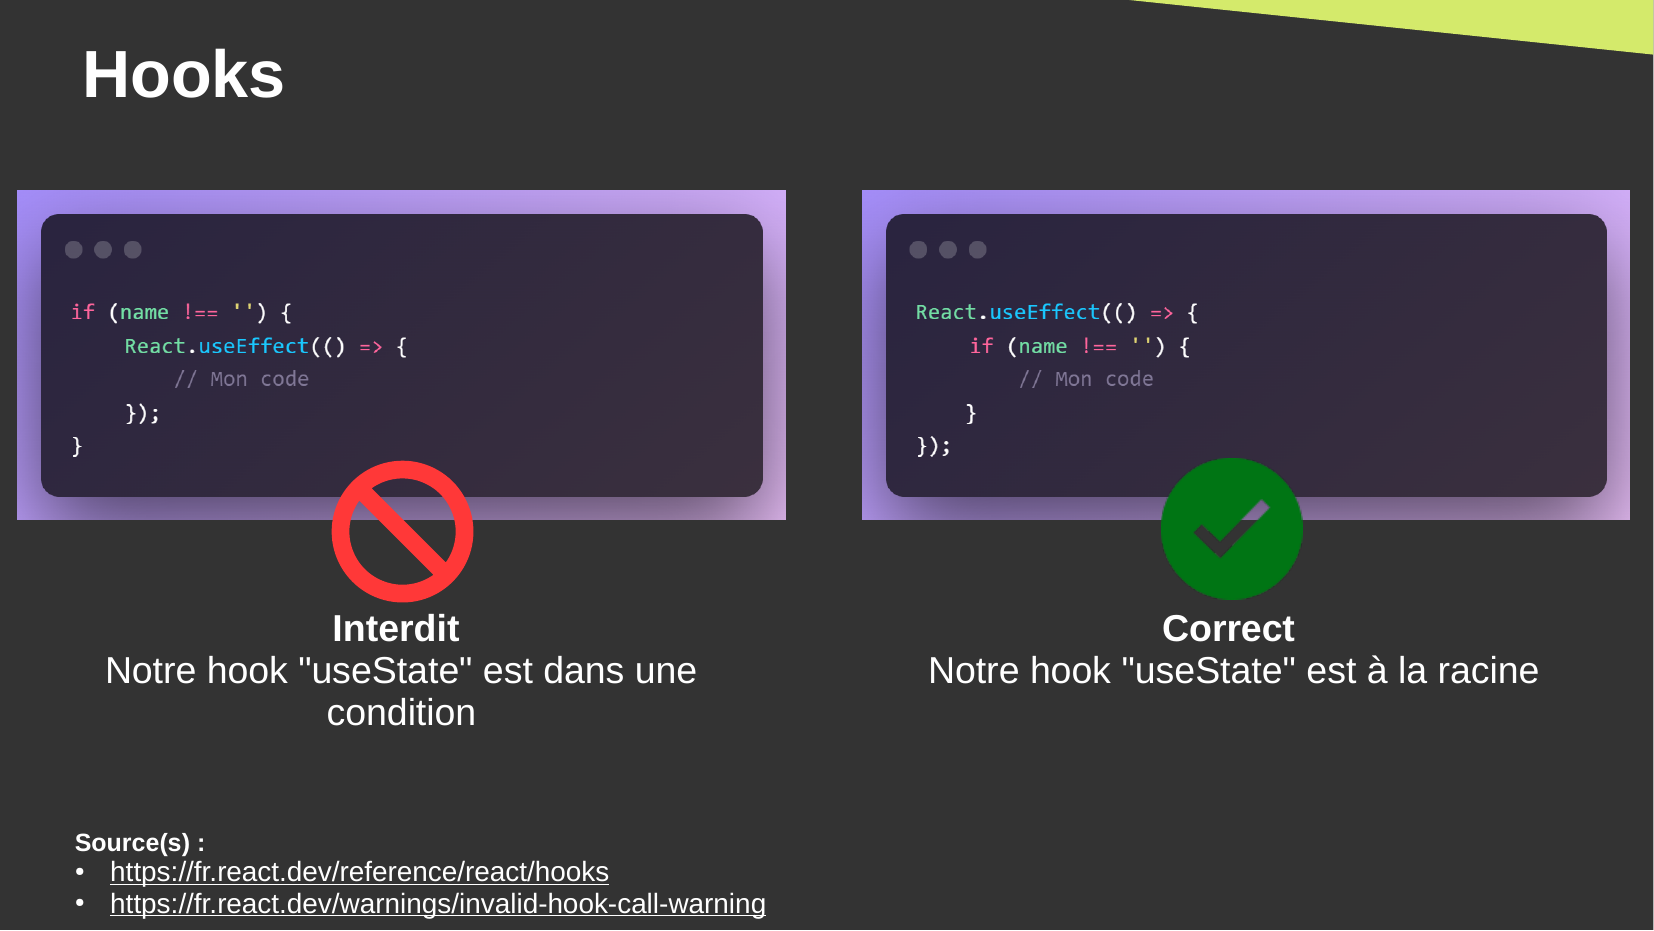

# Hooks
Interdit
Notre hook "useState" est dans une condition
Correct
Notre hook "useState" est à la racine
Source(s) :
https://fr.react.dev/reference/react/hooks
https://fr.react.dev/warnings/invalid-hook-call-warning